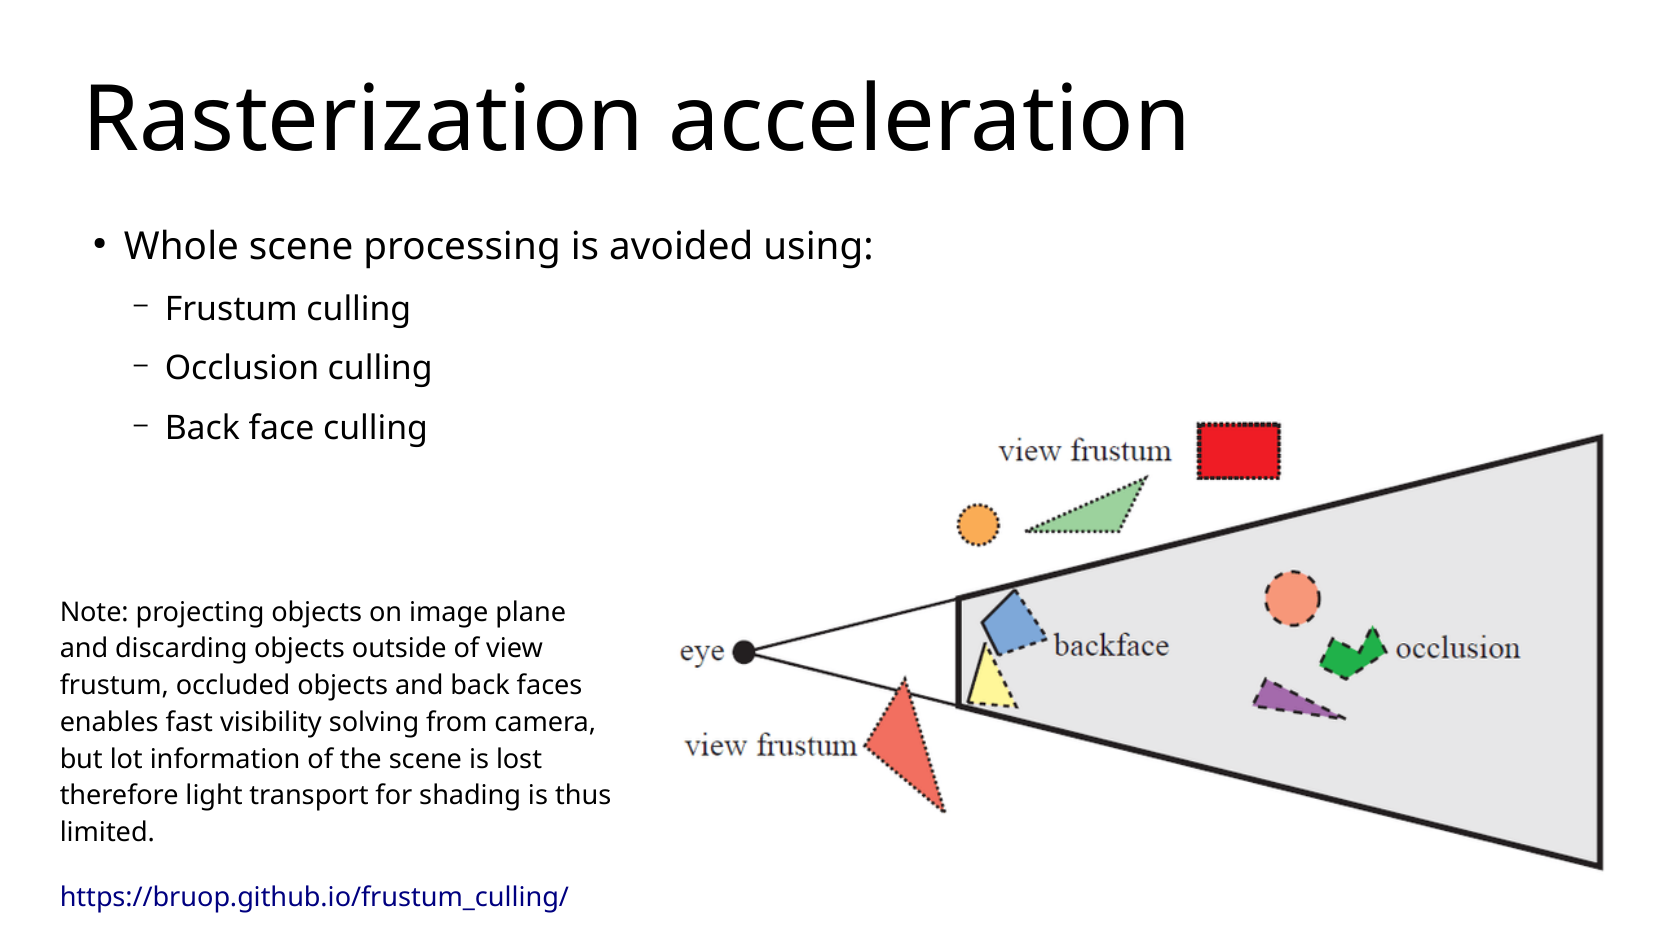

# Rasterization acceleration
Whole scene processing is avoided using:
Frustum culling
Occlusion culling
Back face culling
Note: projecting objects on image plane and discarding objects outside of view frustum, occluded objects and back faces enables fast visibility solving from camera, but lot information of the scene is lost therefore light transport for shading is thus limited.
56
https://bruop.github.io/frustum_culling/